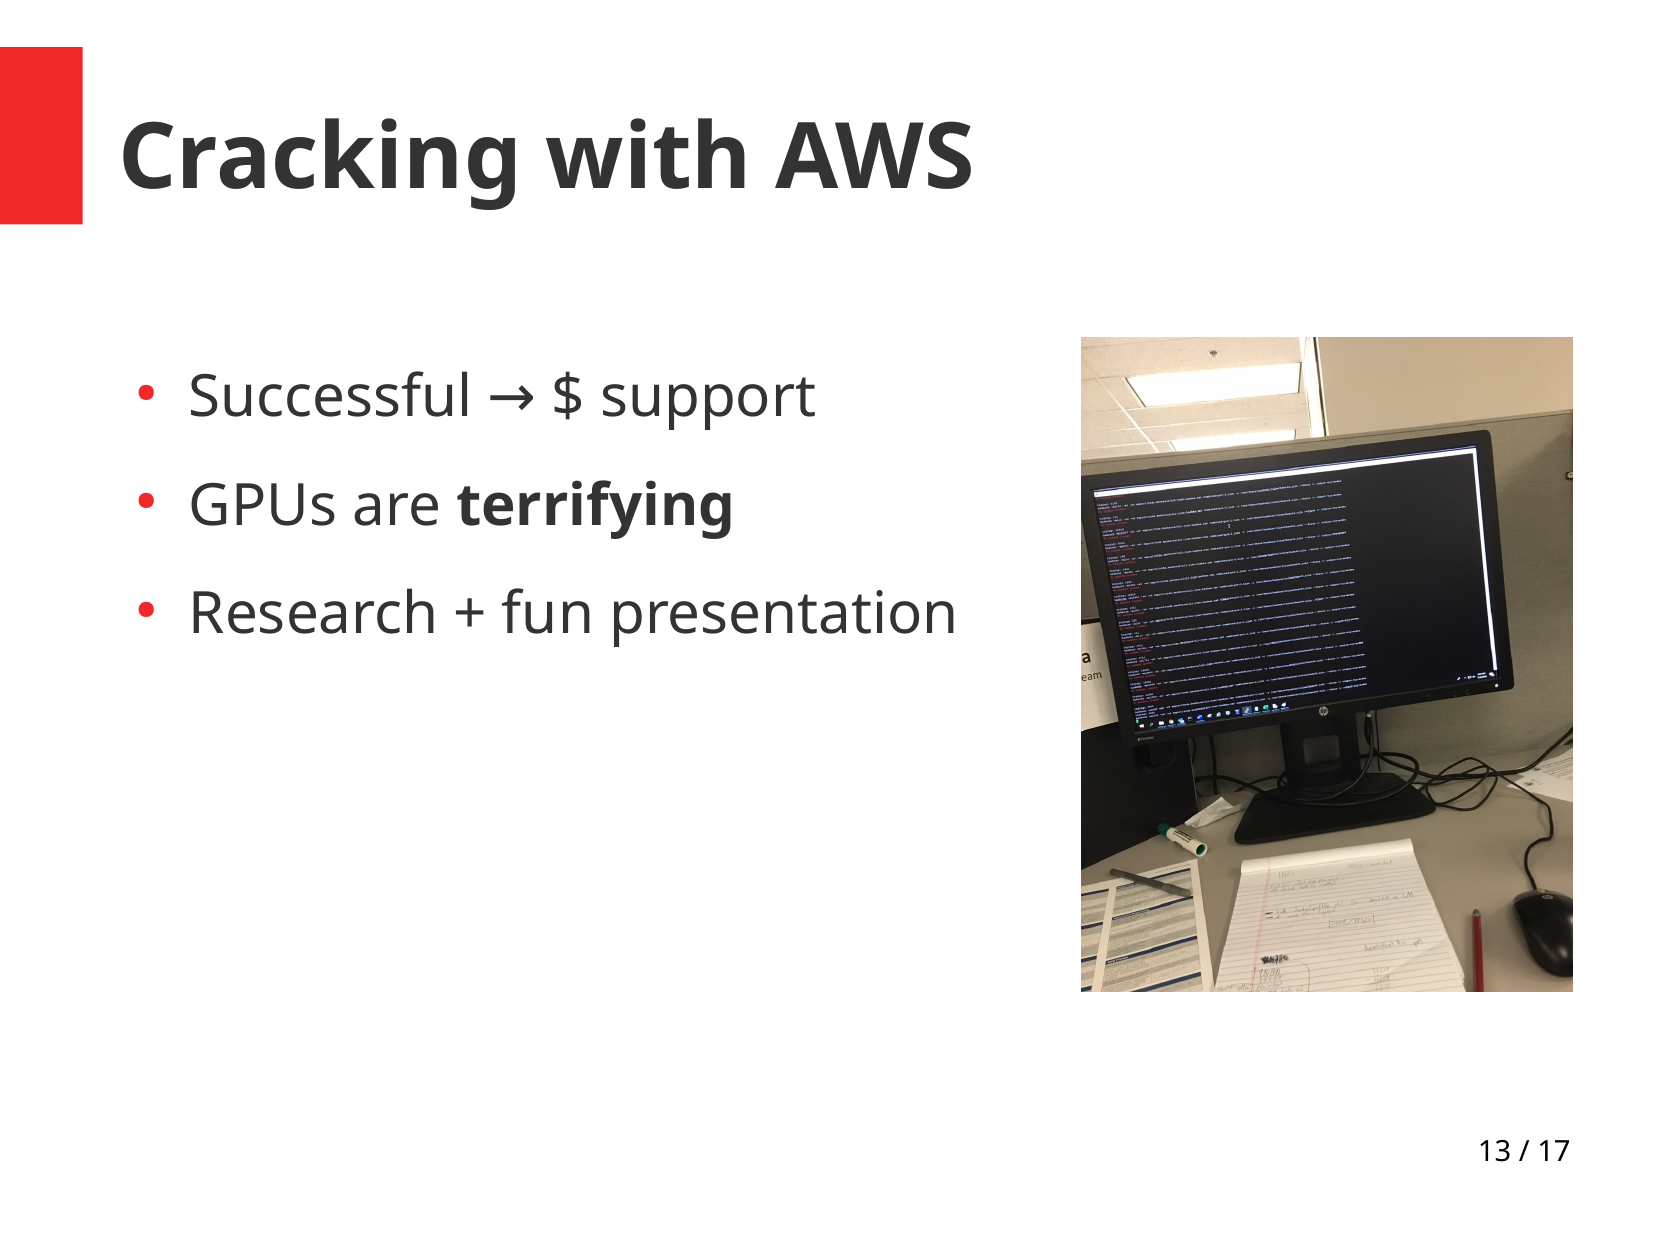

# Cracking with AWS
Successful → $ support
GPUs are terrifying
Research + fun presentation
13